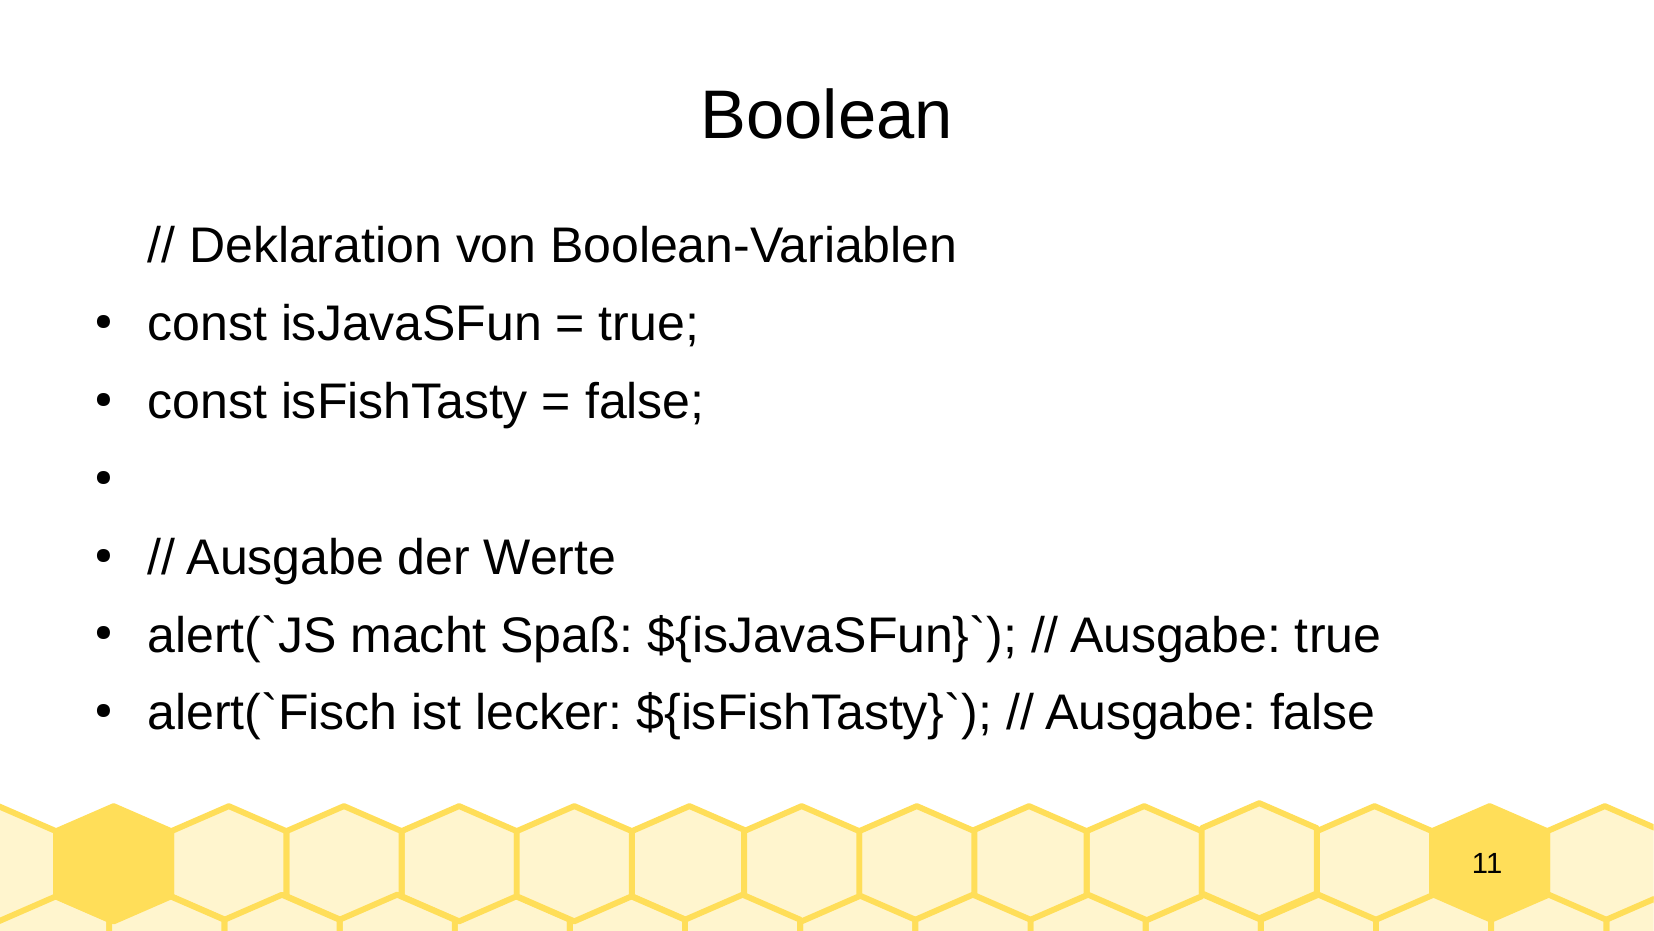

# Boolean
// Deklaration von Boolean-Variablen
const isJavaSFun = true;
const isFishTasty = false;
// Ausgabe der Werte
alert(`JS macht Spaß: ${isJavaSFun}`); // Ausgabe: true
alert(`Fisch ist lecker: ${isFishTasty}`); // Ausgabe: false